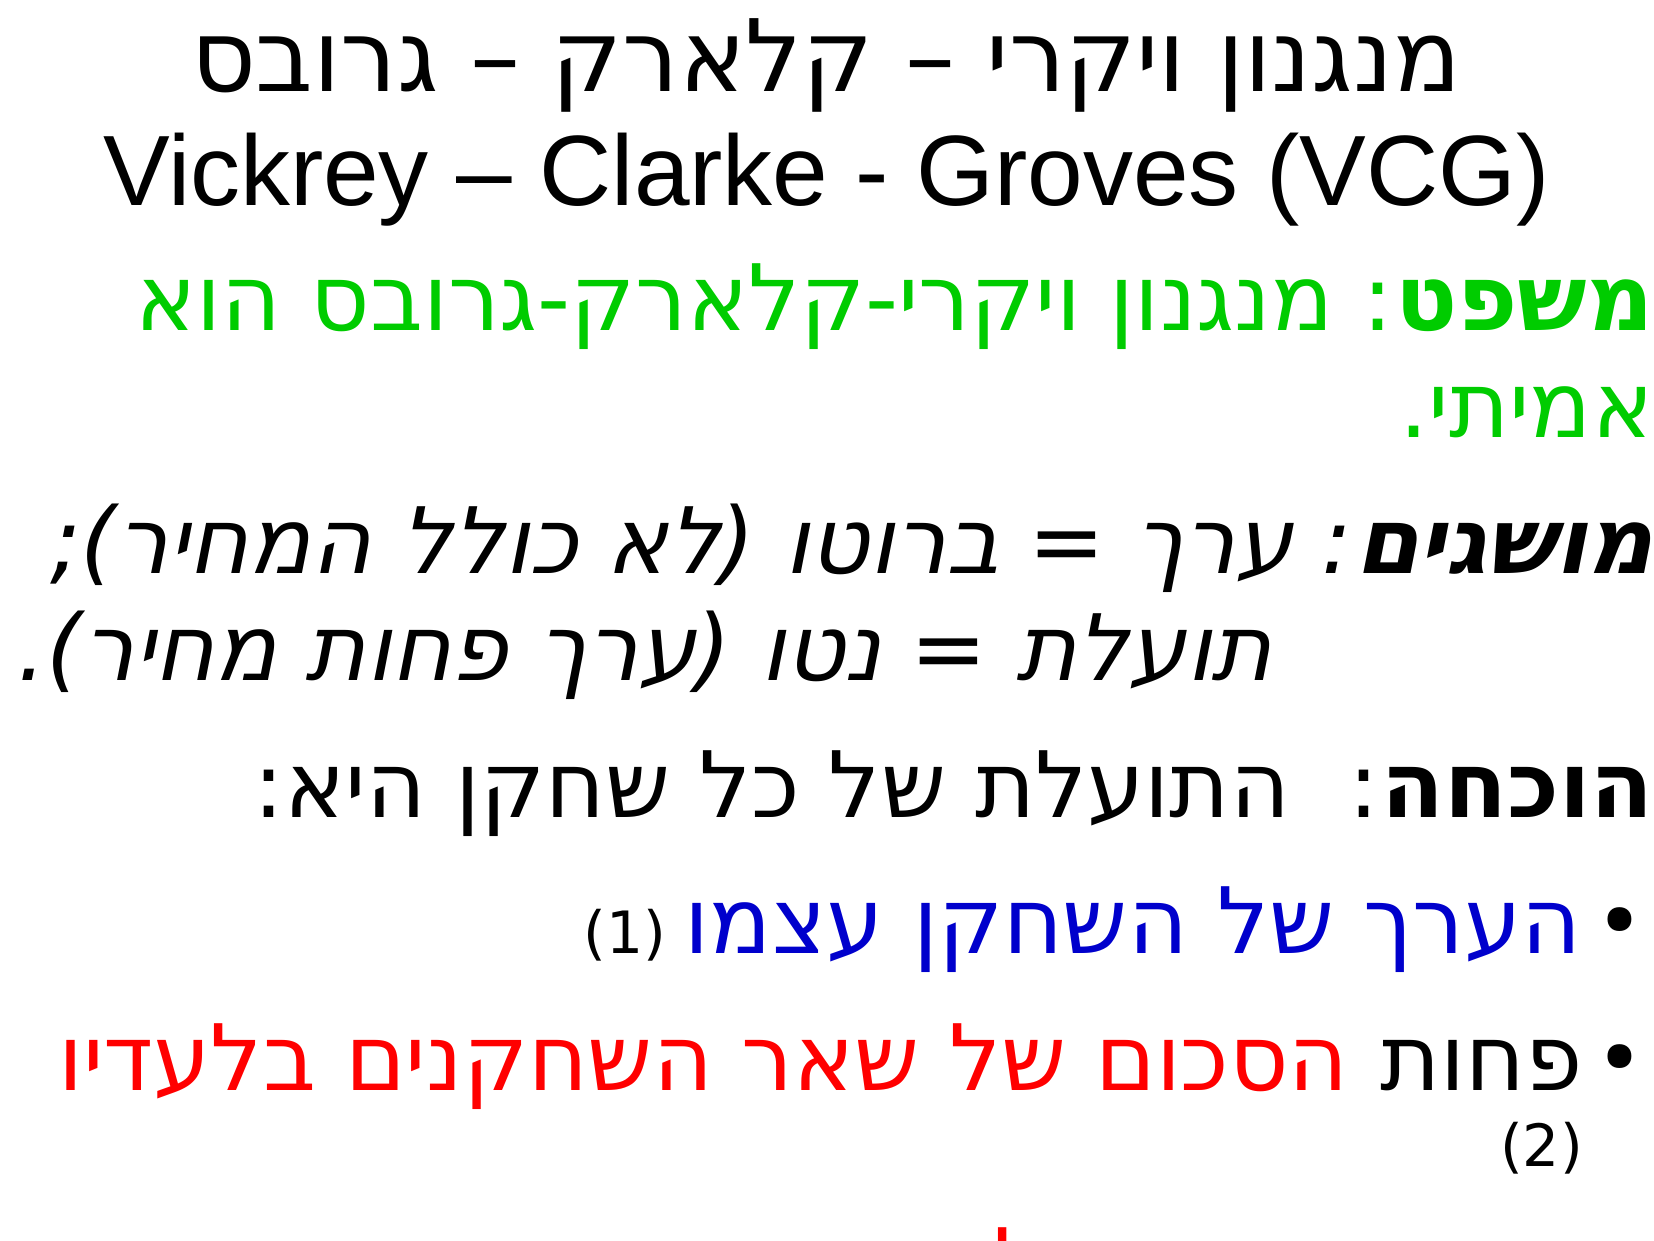

# מנגנון ויקרי – קלארק – גרובס Vickrey – Clarke - Groves (VCG)
משפט: מנגנון ויקרי-קלארק-גרובס הוא אמיתי.
מושגים: ערך = ברוטו (לא כולל המחיר);
 תועלת = נטו (ערך פחות מחיר).
הוכחה: התועלת של כל שחקן היא:
הערך של השחקן עצמו (1)
פחות הסכום של שאר השחקנים בלעדיו (2)
ועוד הסכום של שאר השחקנים כשהוא פה (3).